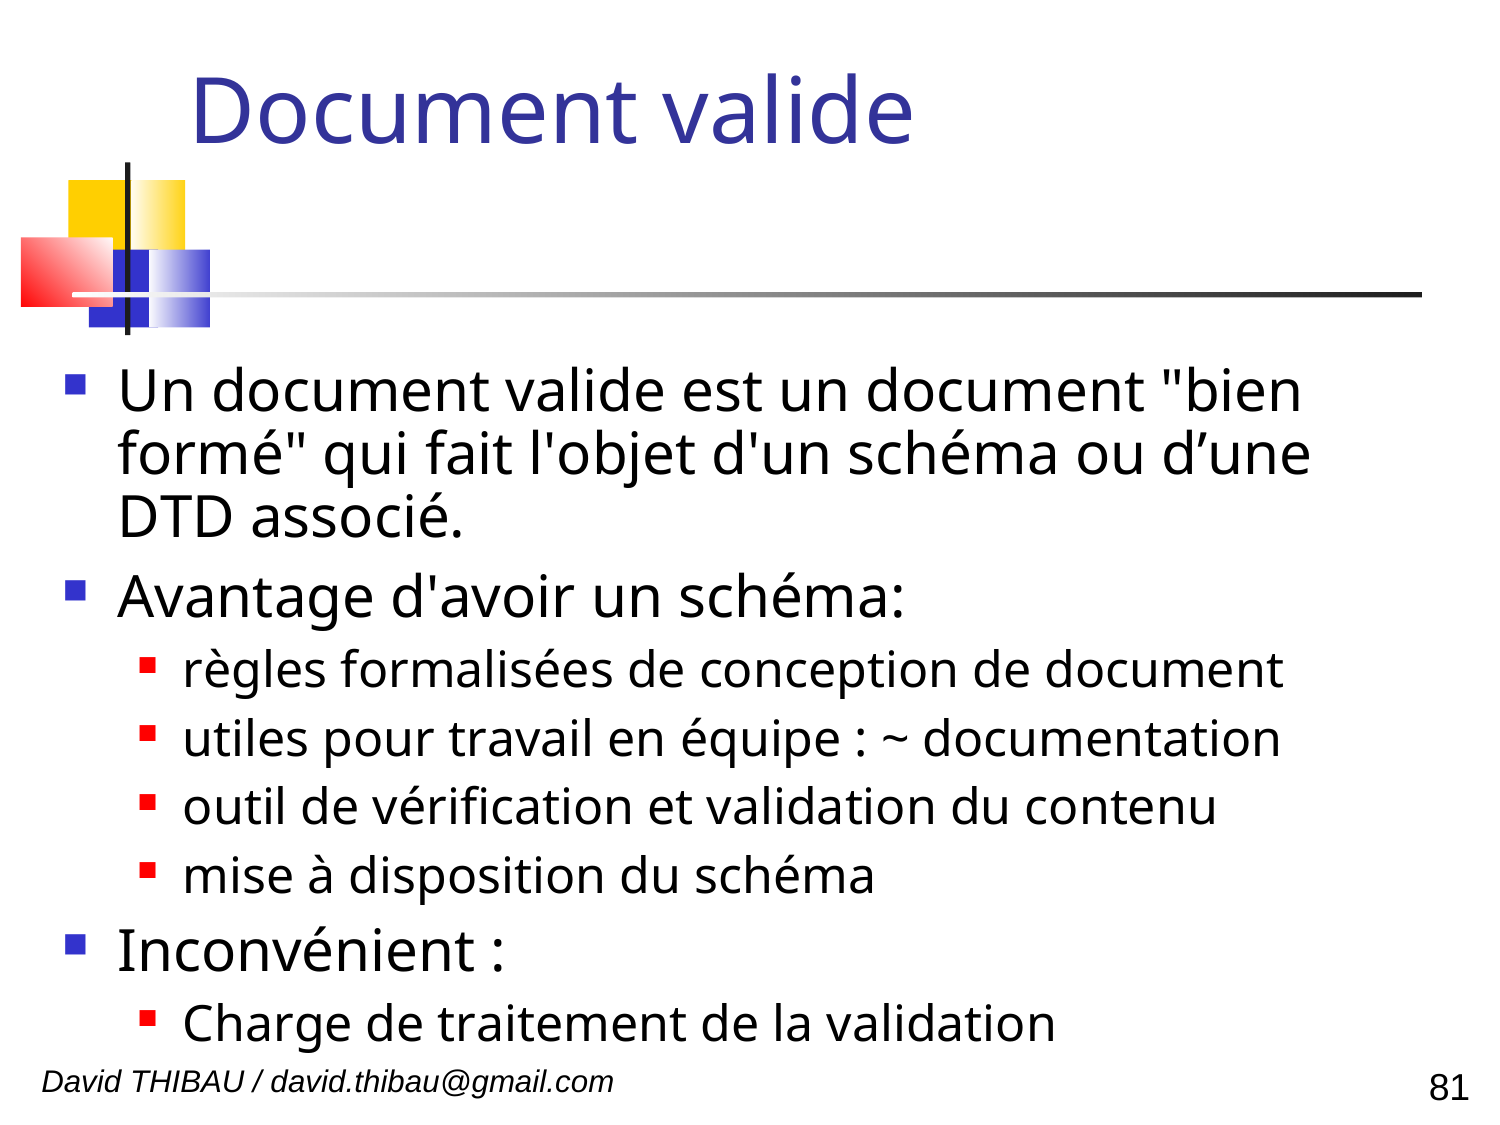

# Document valide
Un document valide est un document "bien formé" qui fait l'objet d'un schéma ou d’une DTD associé.
Avantage d'avoir un schéma:
règles formalisées de conception de document
utiles pour travail en équipe : ~ documentation
outil de vérification et validation du contenu
mise à disposition du schéma
Inconvénient :
Charge de traitement de la validation